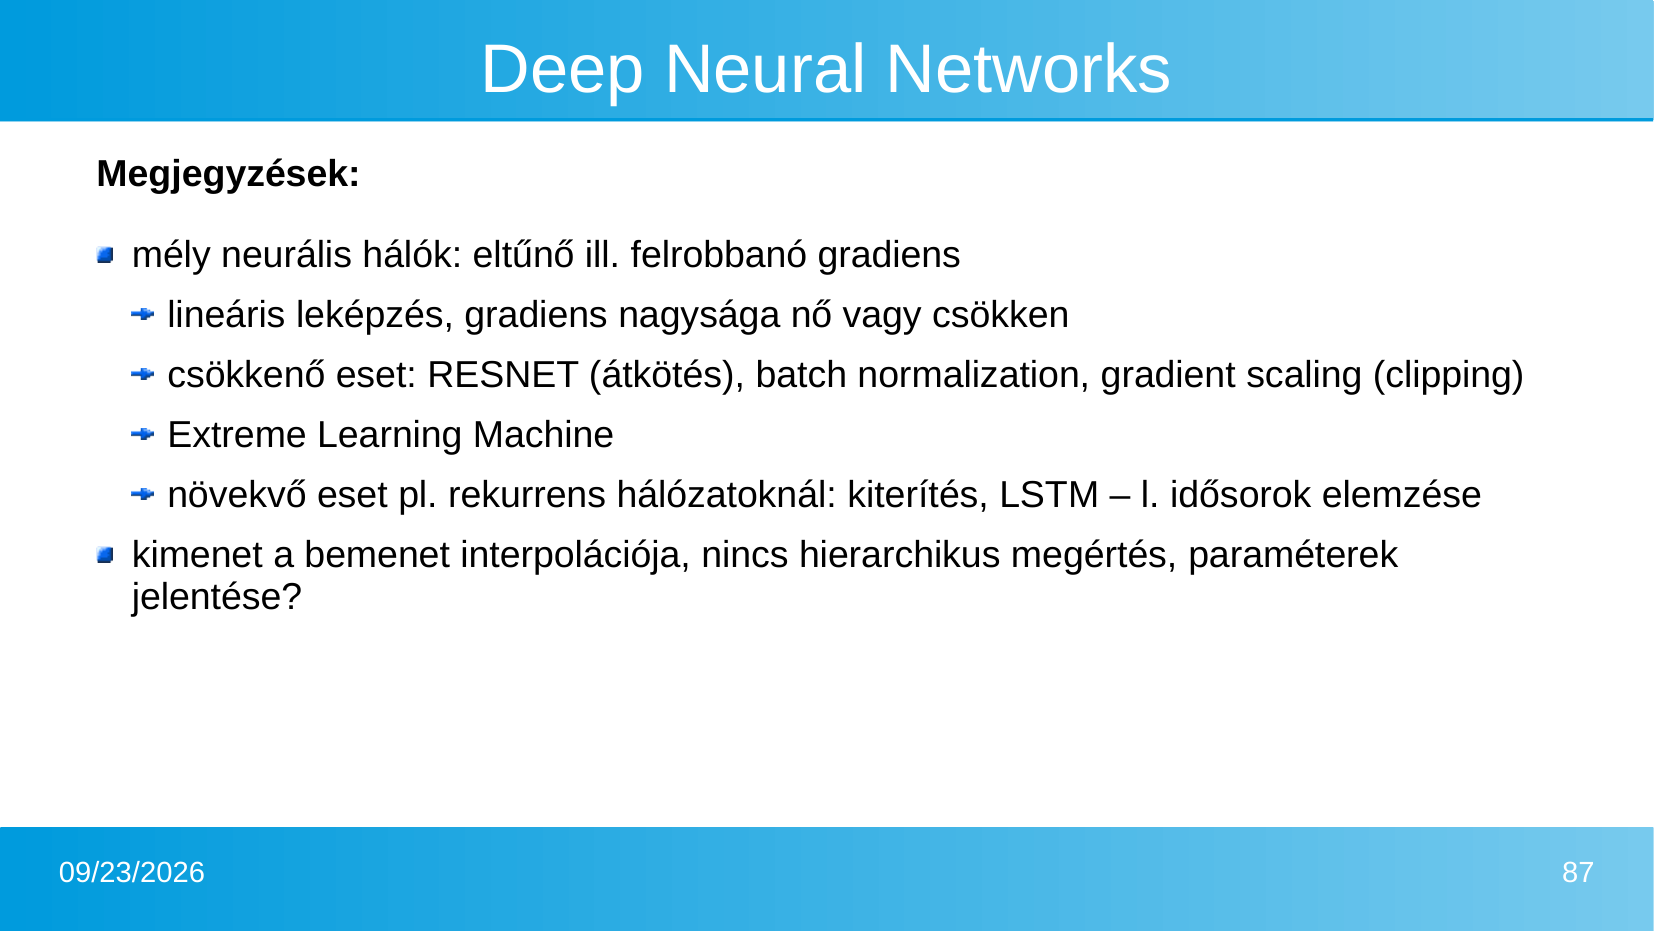

# Deep Neural Networks
Megjegyzések:
mély neurális hálók: eltűnő ill. felrobbanó gradiens
lineáris leképzés, gradiens nagysága nő vagy csökken
csökkenő eset: RESNET (átkötés), batch normalization, gradient scaling (clipping)
Extreme Learning Machine
növekvő eset pl. rekurrens hálózatoknál: kiterítés, LSTM – l. idősorok elemzése
kimenet a bemenet interpolációja, nincs hierarchikus megértés, paraméterek jelentése?
87